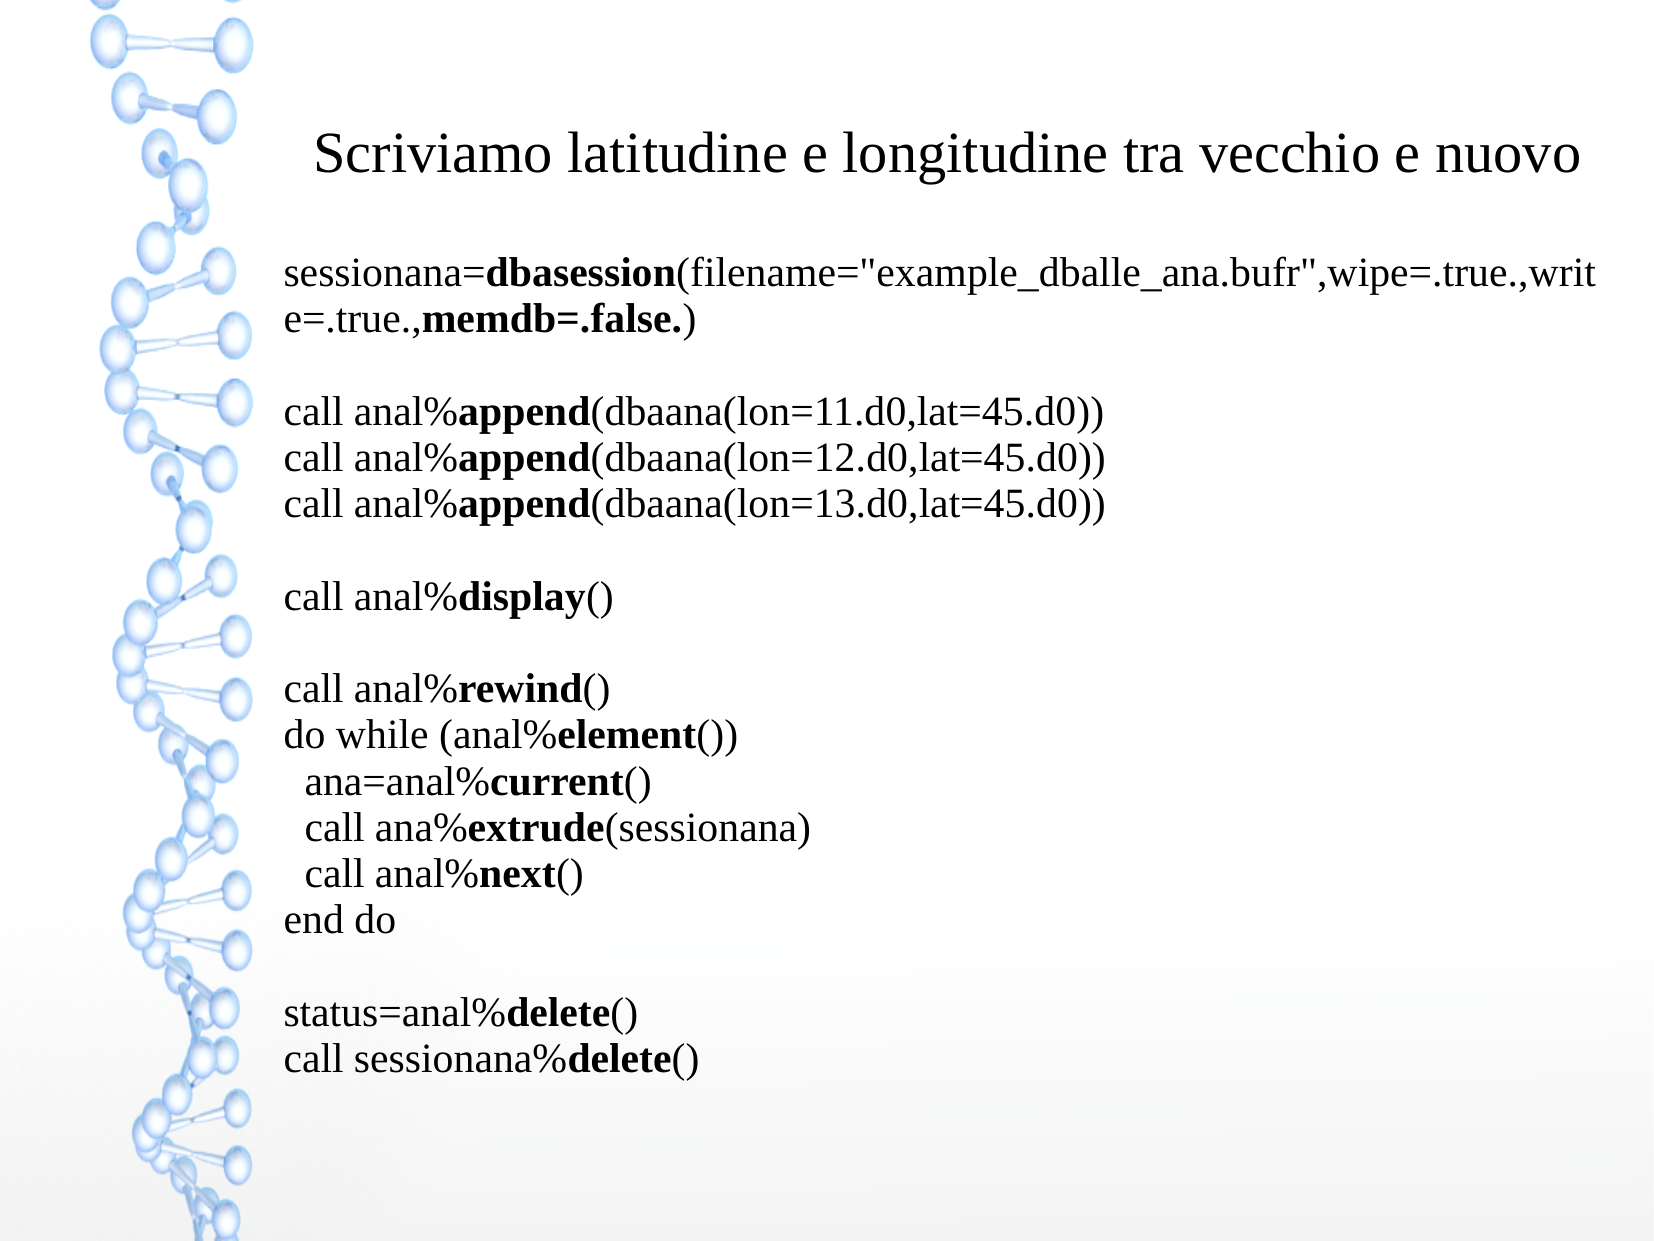

# Scriviamo latitudine e longitudine tra vecchio e nuovo
sessionana=dbasession(filename="example_dballe_ana.bufr",wipe=.true.,write=.true.,memdb=.false.)
call anal%append(dbaana(lon=11.d0,lat=45.d0))
call anal%append(dbaana(lon=12.d0,lat=45.d0))
call anal%append(dbaana(lon=13.d0,lat=45.d0))
call anal%display()
call anal%rewind()
do while (anal%element())
 ana=anal%current()
 call ana%extrude(sessionana)
 call anal%next()
end do
status=anal%delete()
call sessionana%delete()